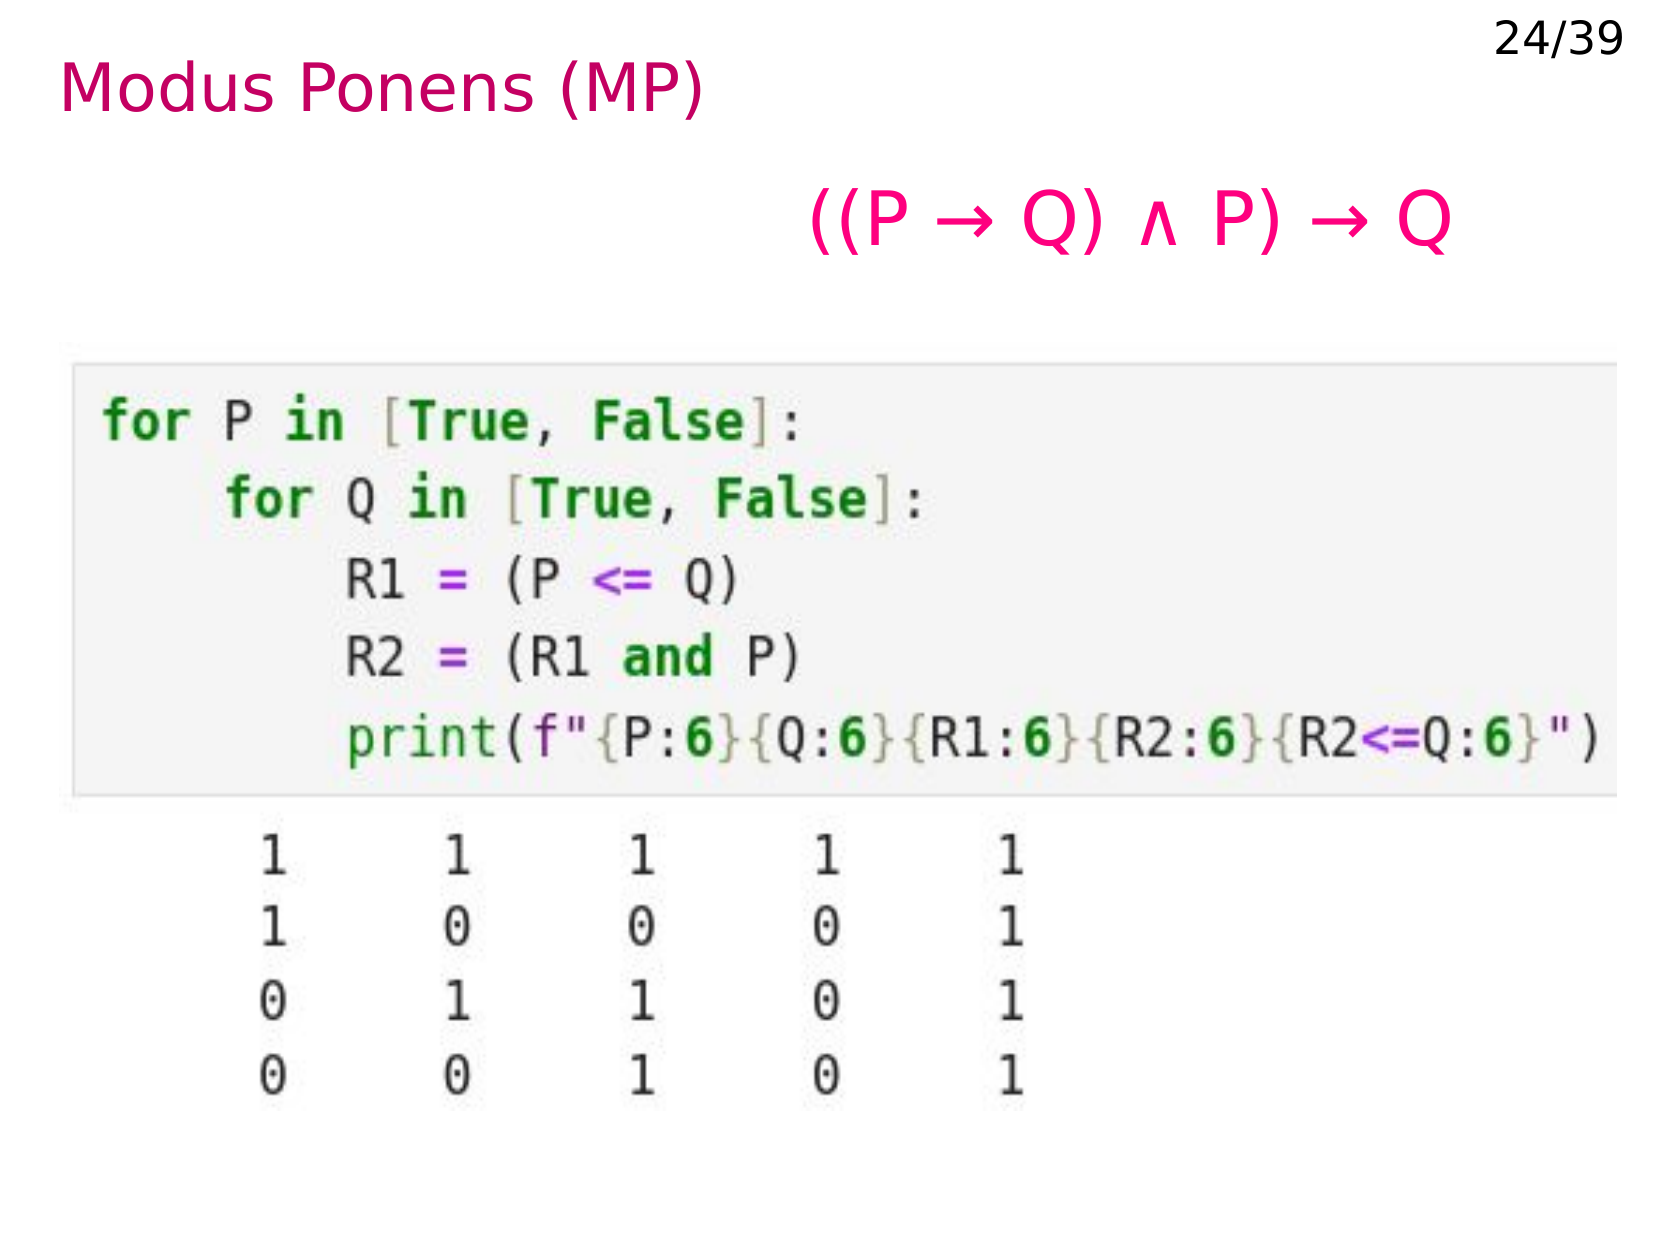

24
# Modus Ponens (MP)
((P → Q) ∧ P) → Q